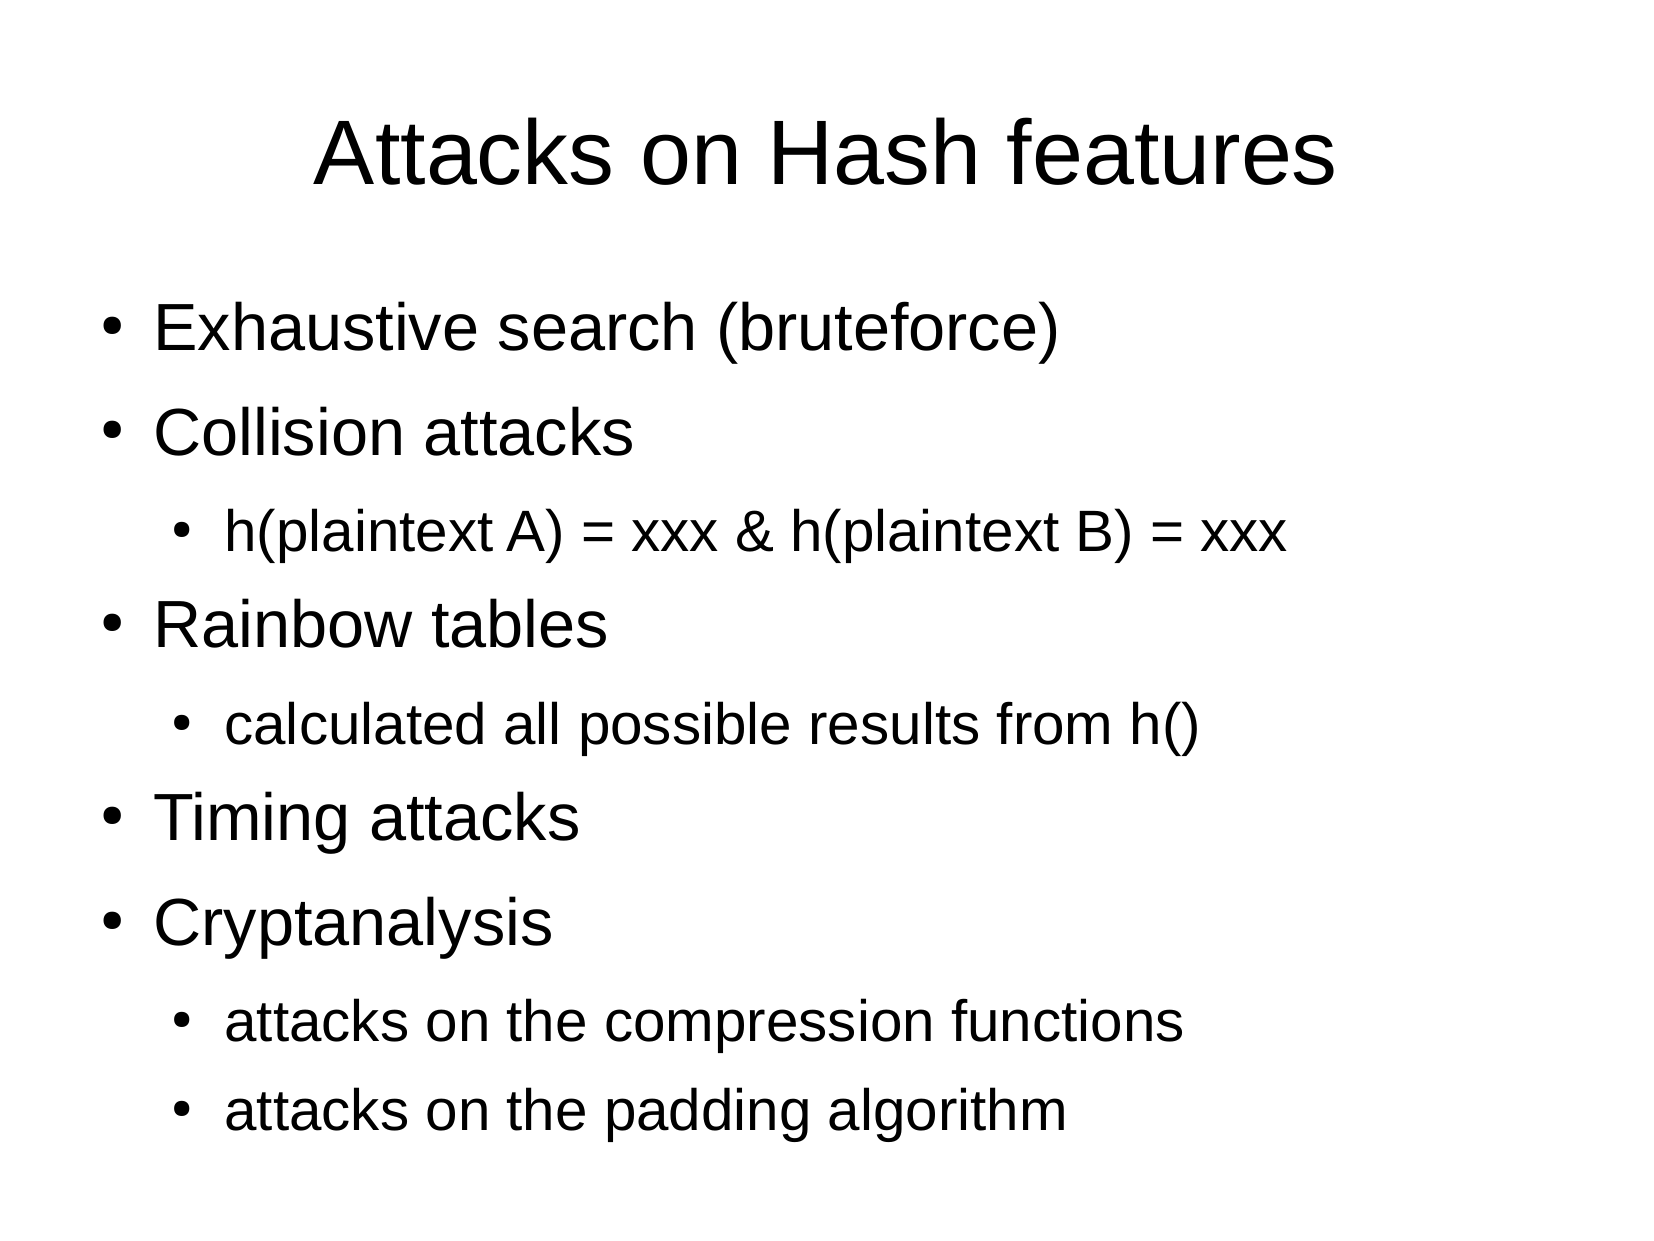

# Attacks on Hash features
Exhaustive search (bruteforce)
Collision attacks
h(plaintext A) = xxx & h(plaintext B) = xxx
Rainbow tables
calculated all possible results from h()
Timing attacks
Cryptanalysis
attacks on the compression functions
attacks on the padding algorithm